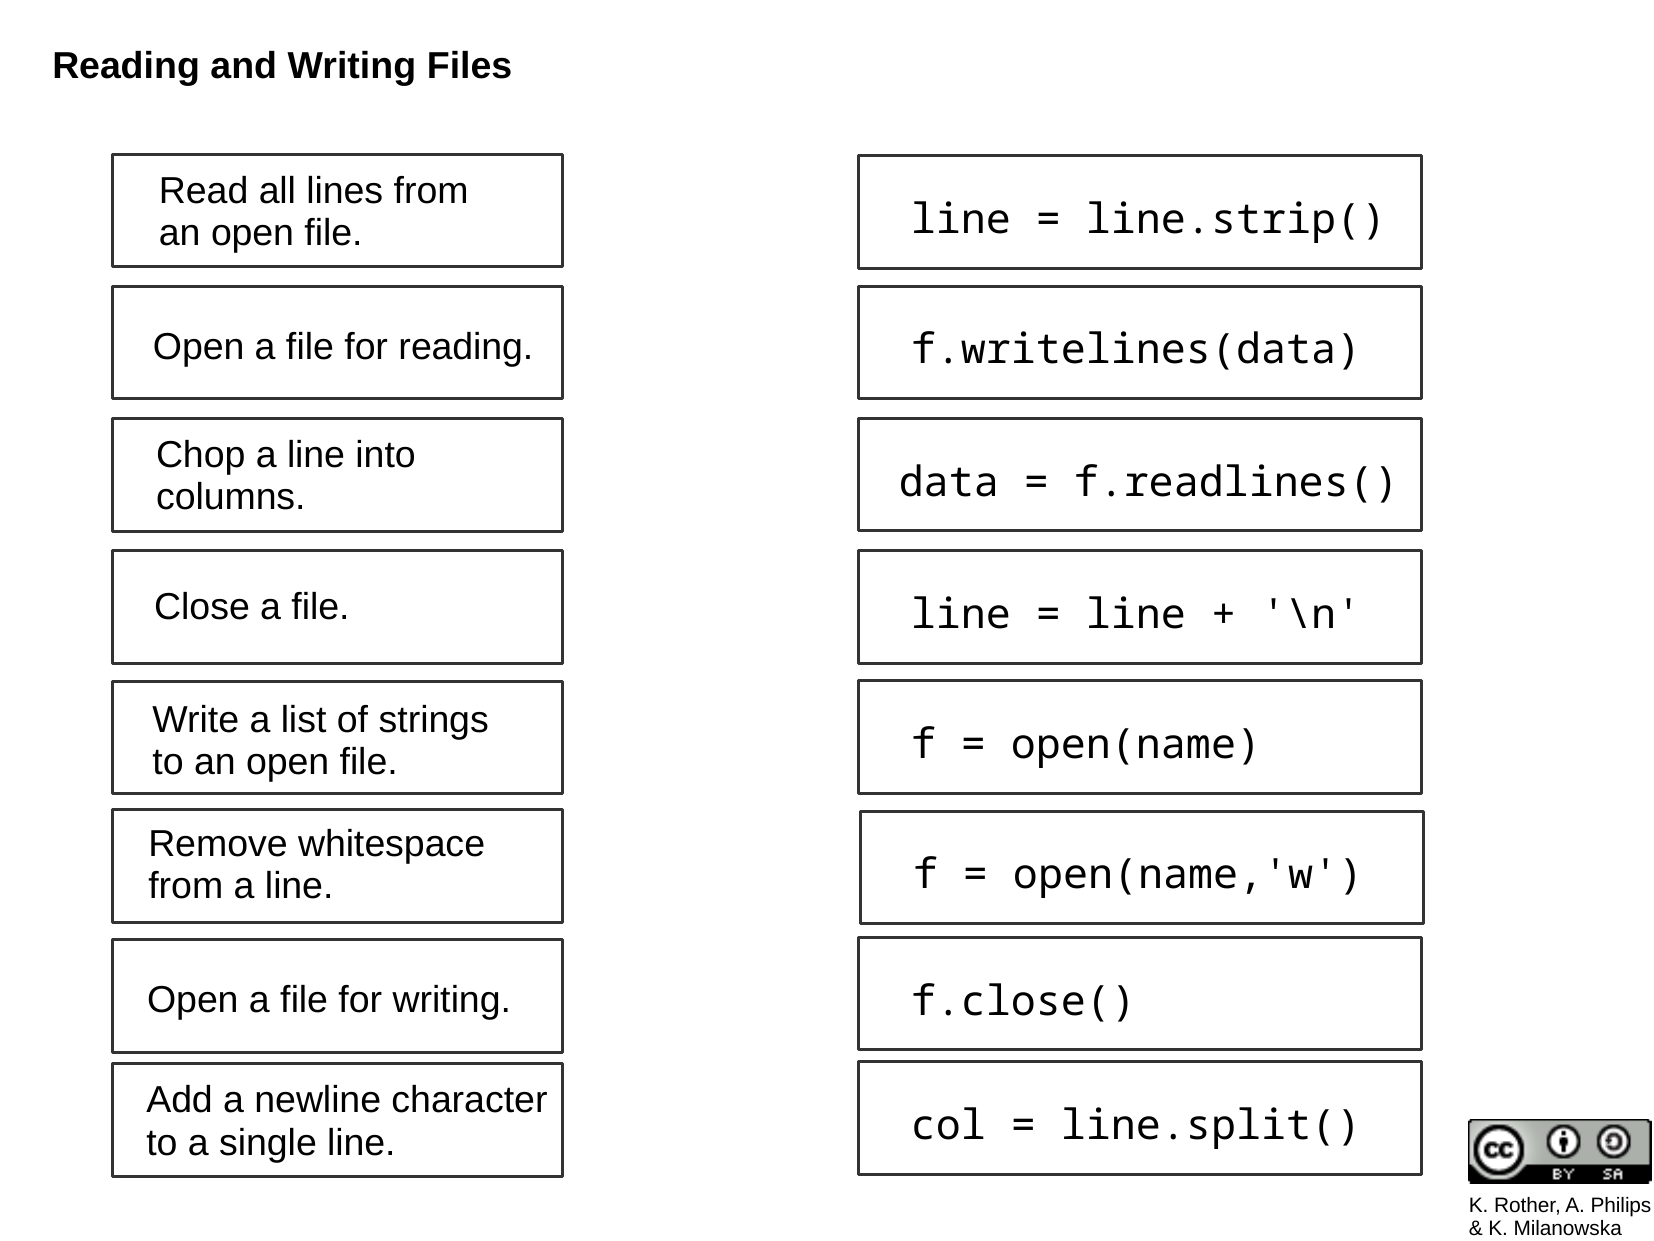

Reading and Writing Files
Read all lines from an open file.
line = line.strip()
f.writelines(data)
Open a file for reading.
Chop a line into columns.
data = f.readlines()
line = line + '\n'
Close a file.
Write a list of strings to an open file.
f = open(name)
Remove whitespace
from a line.
f = open(name,'w')
f.close()
Open a file for writing.
Add a newline character
to a single line.
col = line.split()